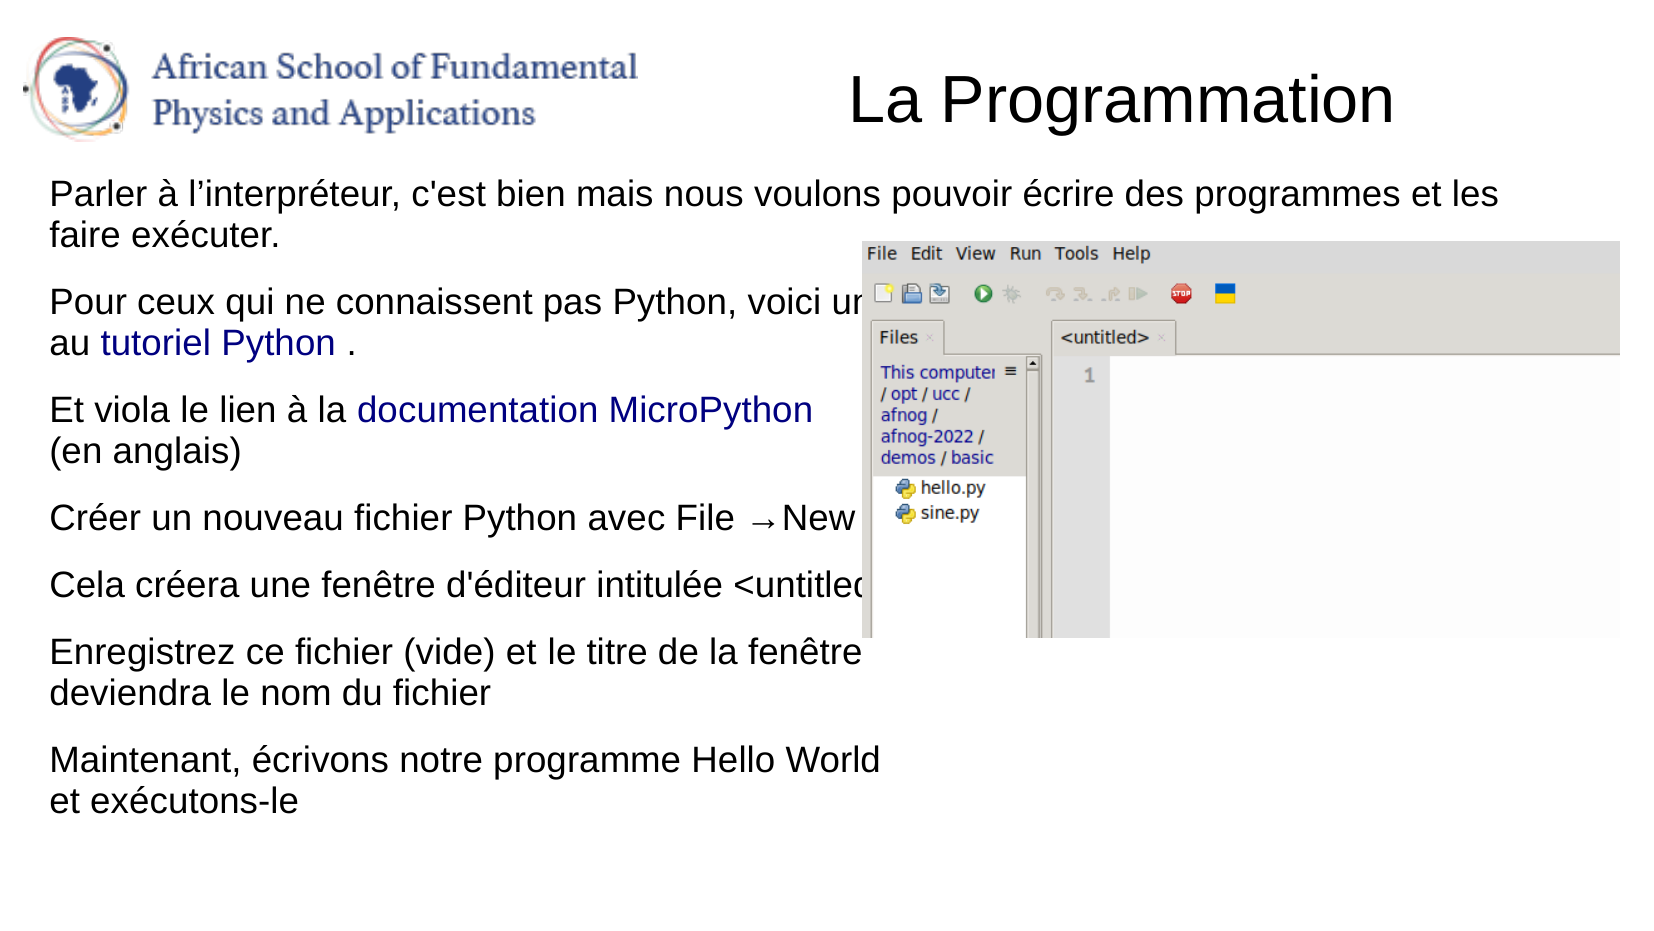

# La Programmation
Parler à l’interpréteur, c'est bien mais nous voulons pouvoir écrire des programmes et les faire exécuter.
Pour ceux qui ne connaissent pas Python, voici un lien
au tutoriel Python .
Et viola le lien à la documentation MicroPython
(en anglais)
Créer un nouveau fichier Python avec File →New
Cela créera une fenêtre d'éditeur intitulée <untitled>
Enregistrez ce fichier (vide) et le titre de la fenêtre
deviendra le nom du fichier
Maintenant, écrivons notre programme Hello World
et exécutons-le